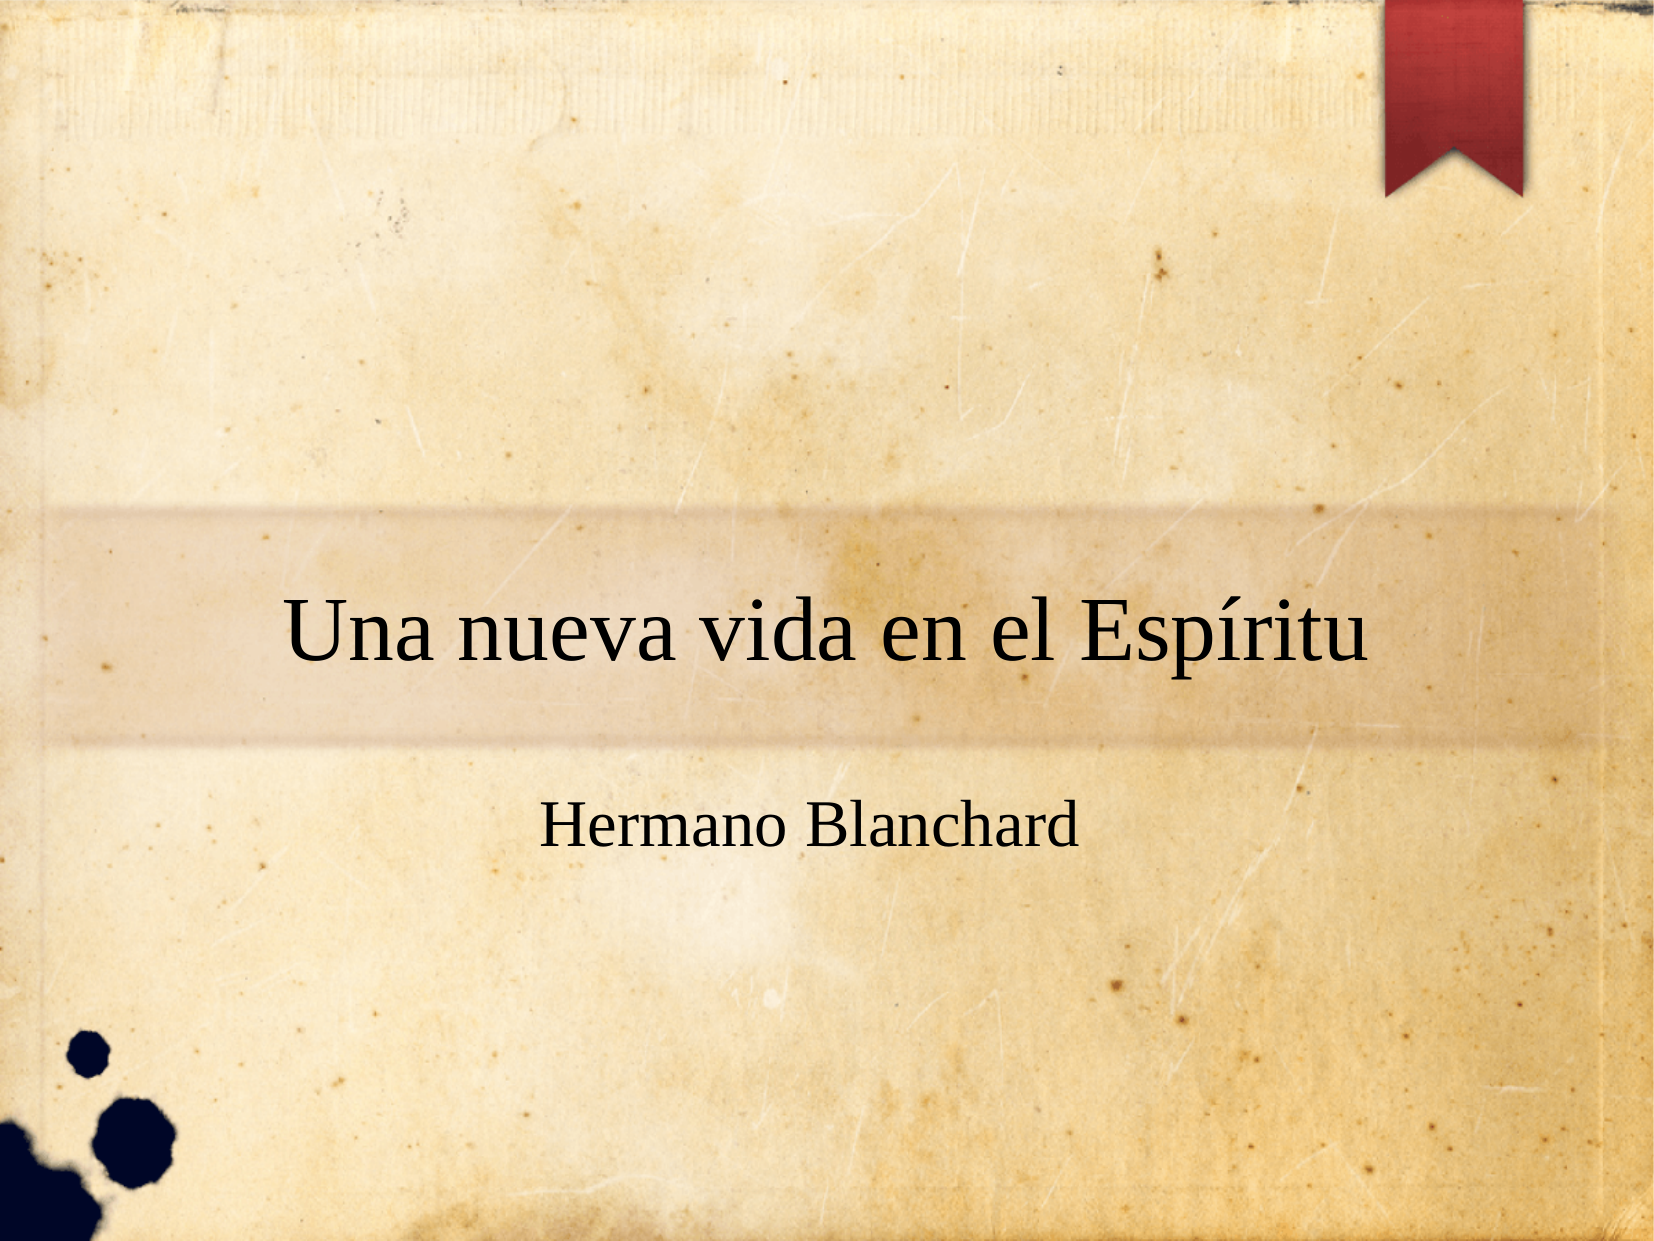

# Una nueva vida en el Espíritu
Hermano Blanchard